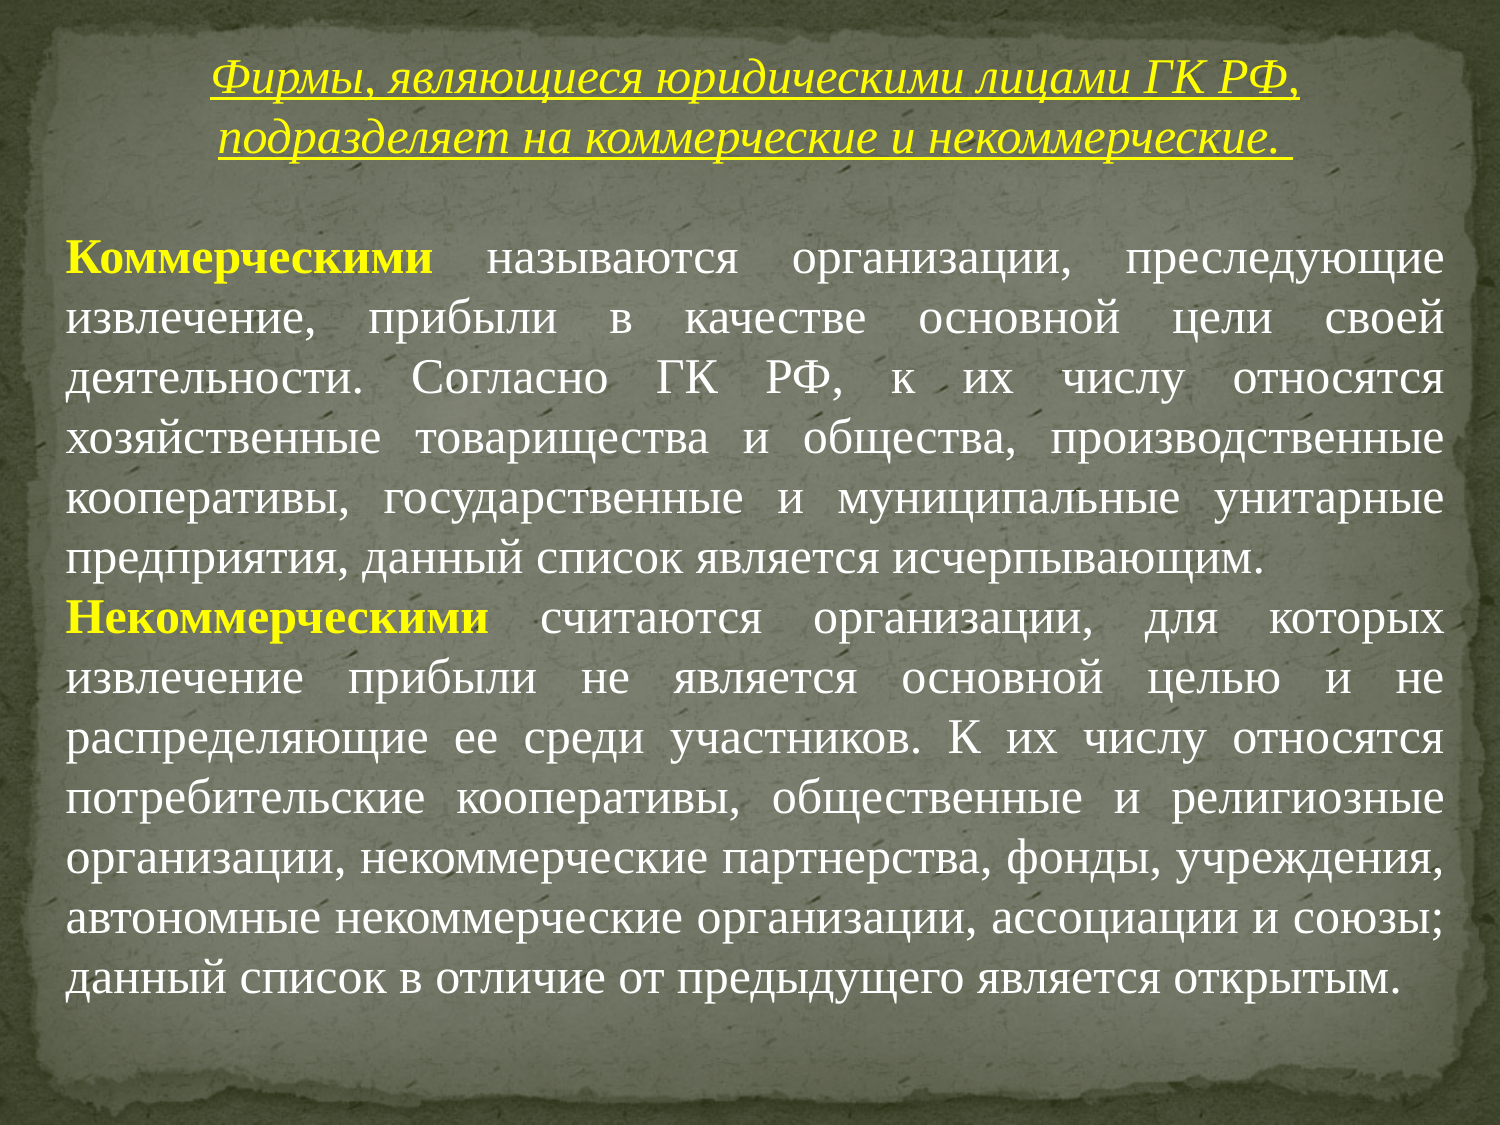

Фирмы, являющиеся юридическими лицами ГК РФ, подразделяет на коммерческие и некоммерческие.
Коммерческими называются организации, преследующие извлечение, прибыли в качестве основной цели своей деятельности. Согласно ГК РФ, к их числу относятся хозяйственные товарищества и общества, производственные кооперативы, государственные и муниципальные унитарные предприятия, данный список является исчерпывающим.
Некоммерческими считаются организации, для которых извлечение прибыли не является основной целью и не распределяющие ее среди участников. К их числу относятся потребительские кооперативы, общественные и религиозные организации, некоммерческие партнерства, фонды, учреждения, автономные некоммерческие организации, ассоциации и союзы; данный список в отличие от предыдущего является открытым.